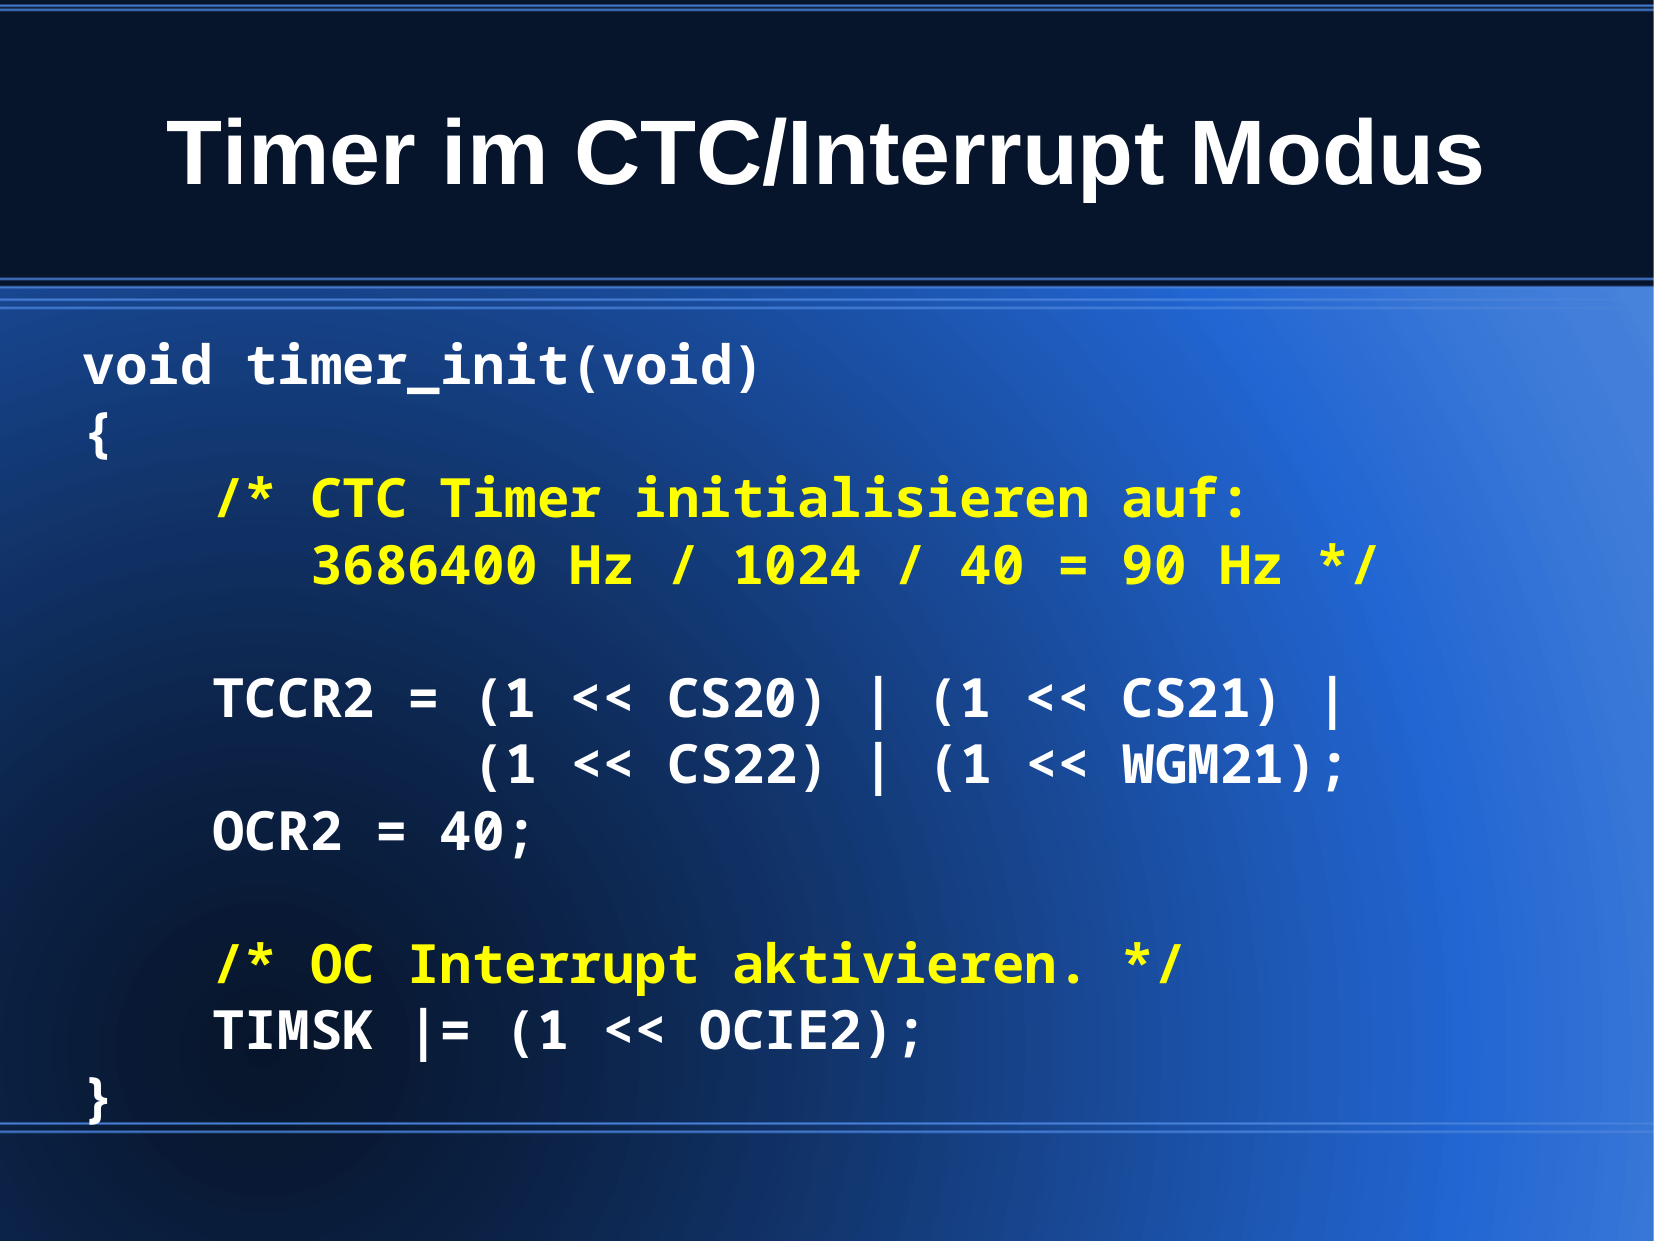

# Timer im CTC/Interrupt Modus
void timer_init(void)
{
 /* CTC Timer initialisieren auf:
 3686400 Hz / 1024 / 40 = 90 Hz */
 TCCR2 = (1 << CS20) | (1 << CS21) |
 (1 << CS22) | (1 << WGM21);
 OCR2 = 40;
 /* OC Interrupt aktivieren. */
 TIMSK |= (1 << OCIE2);
}